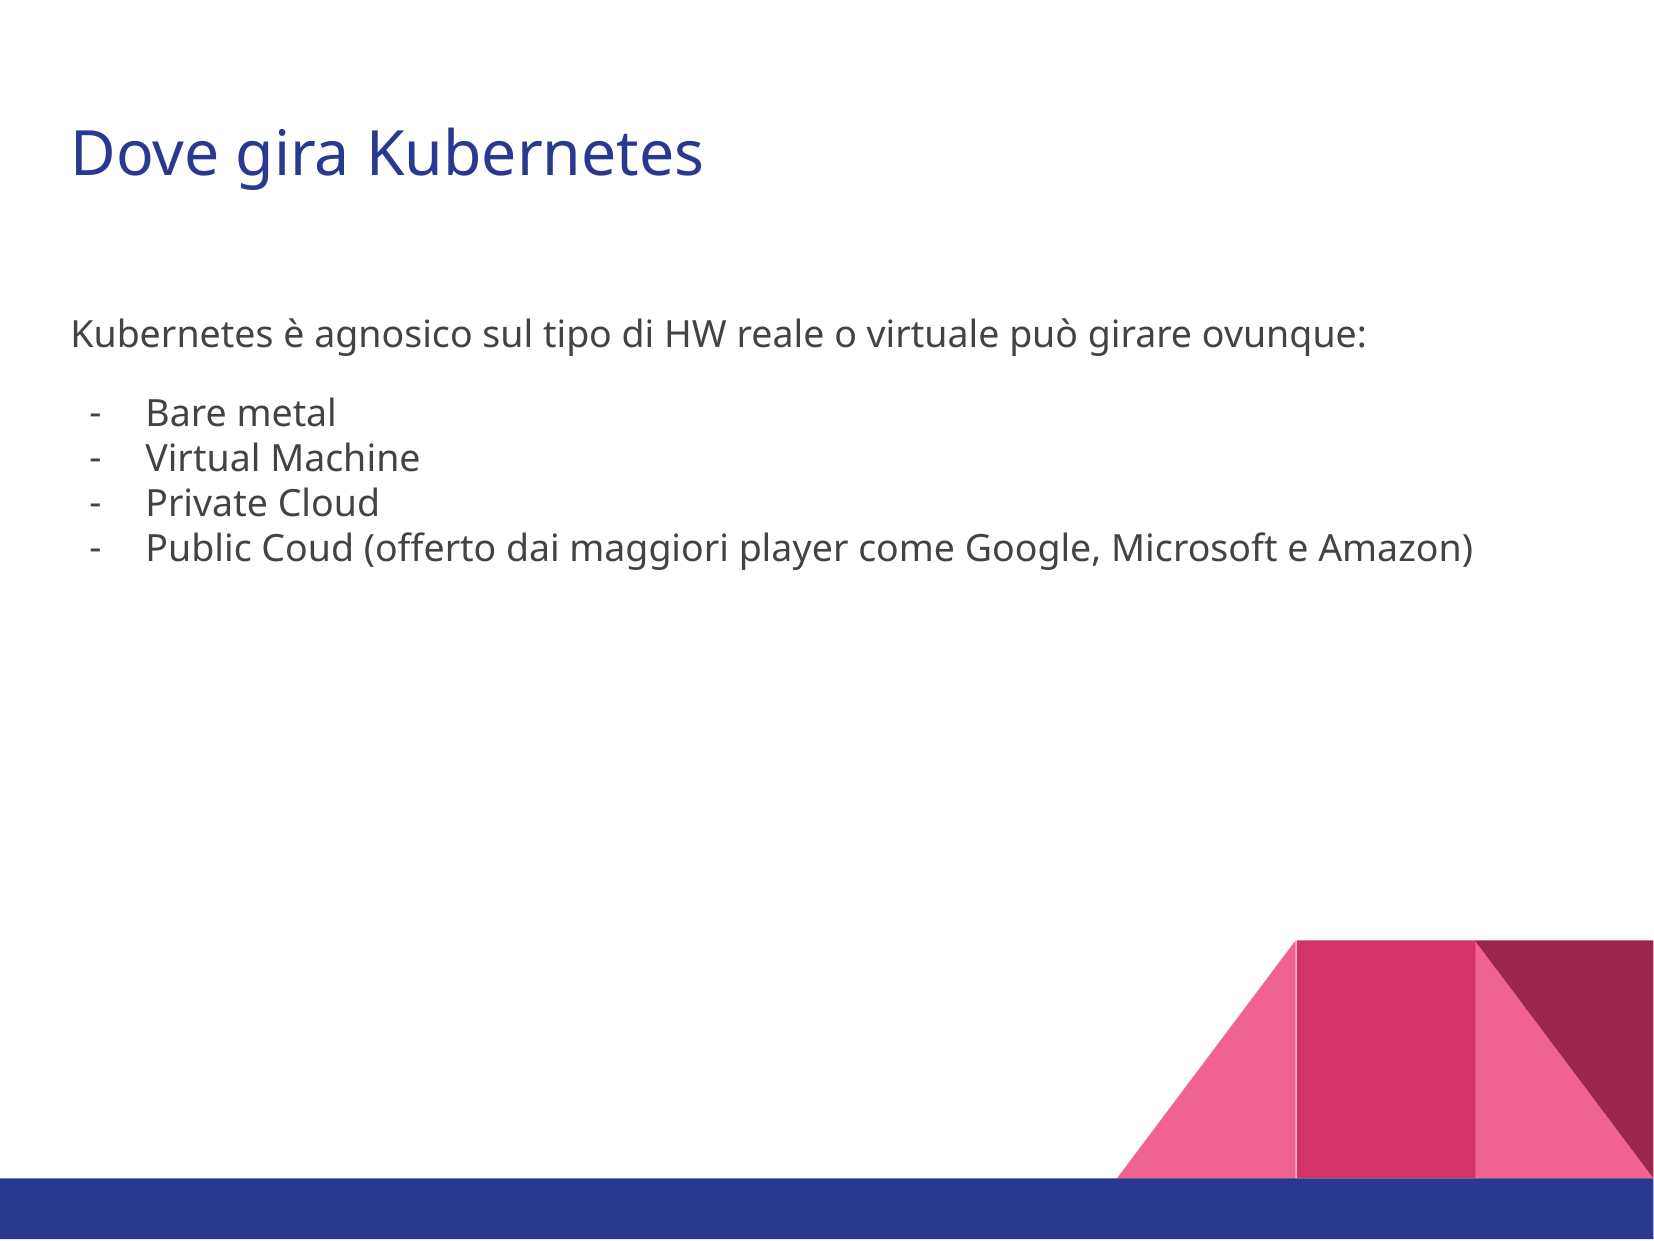

# Dove gira Kubernetes
Kubernetes è agnosico sul tipo di HW reale o virtuale può girare ovunque:
Bare metal
Virtual Machine
Private Cloud
Public Coud (offerto dai maggiori player come Google, Microsoft e Amazon)